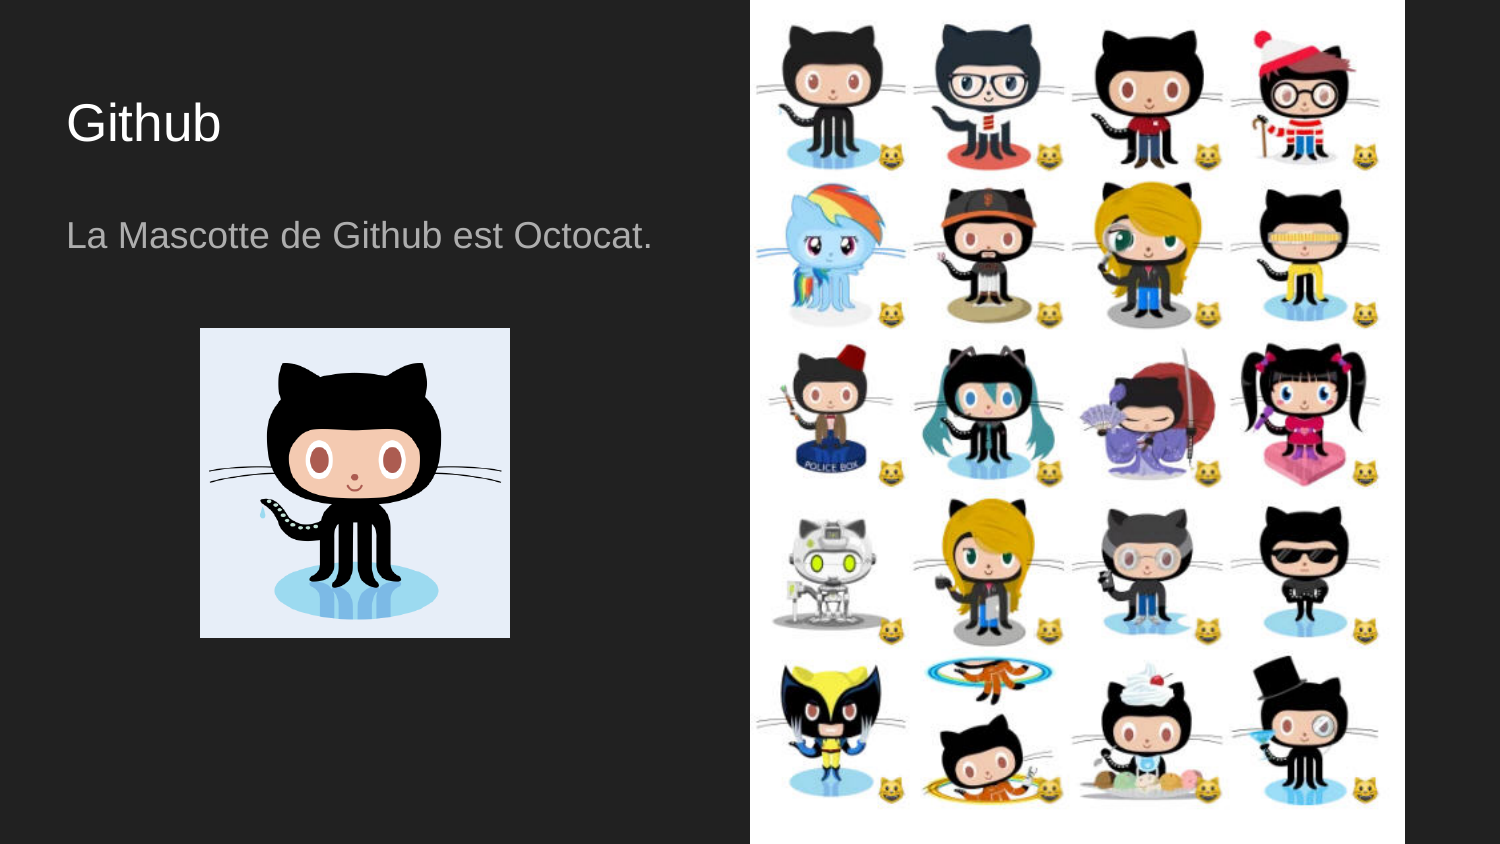

# Github
La Mascotte de Github est Octocat.